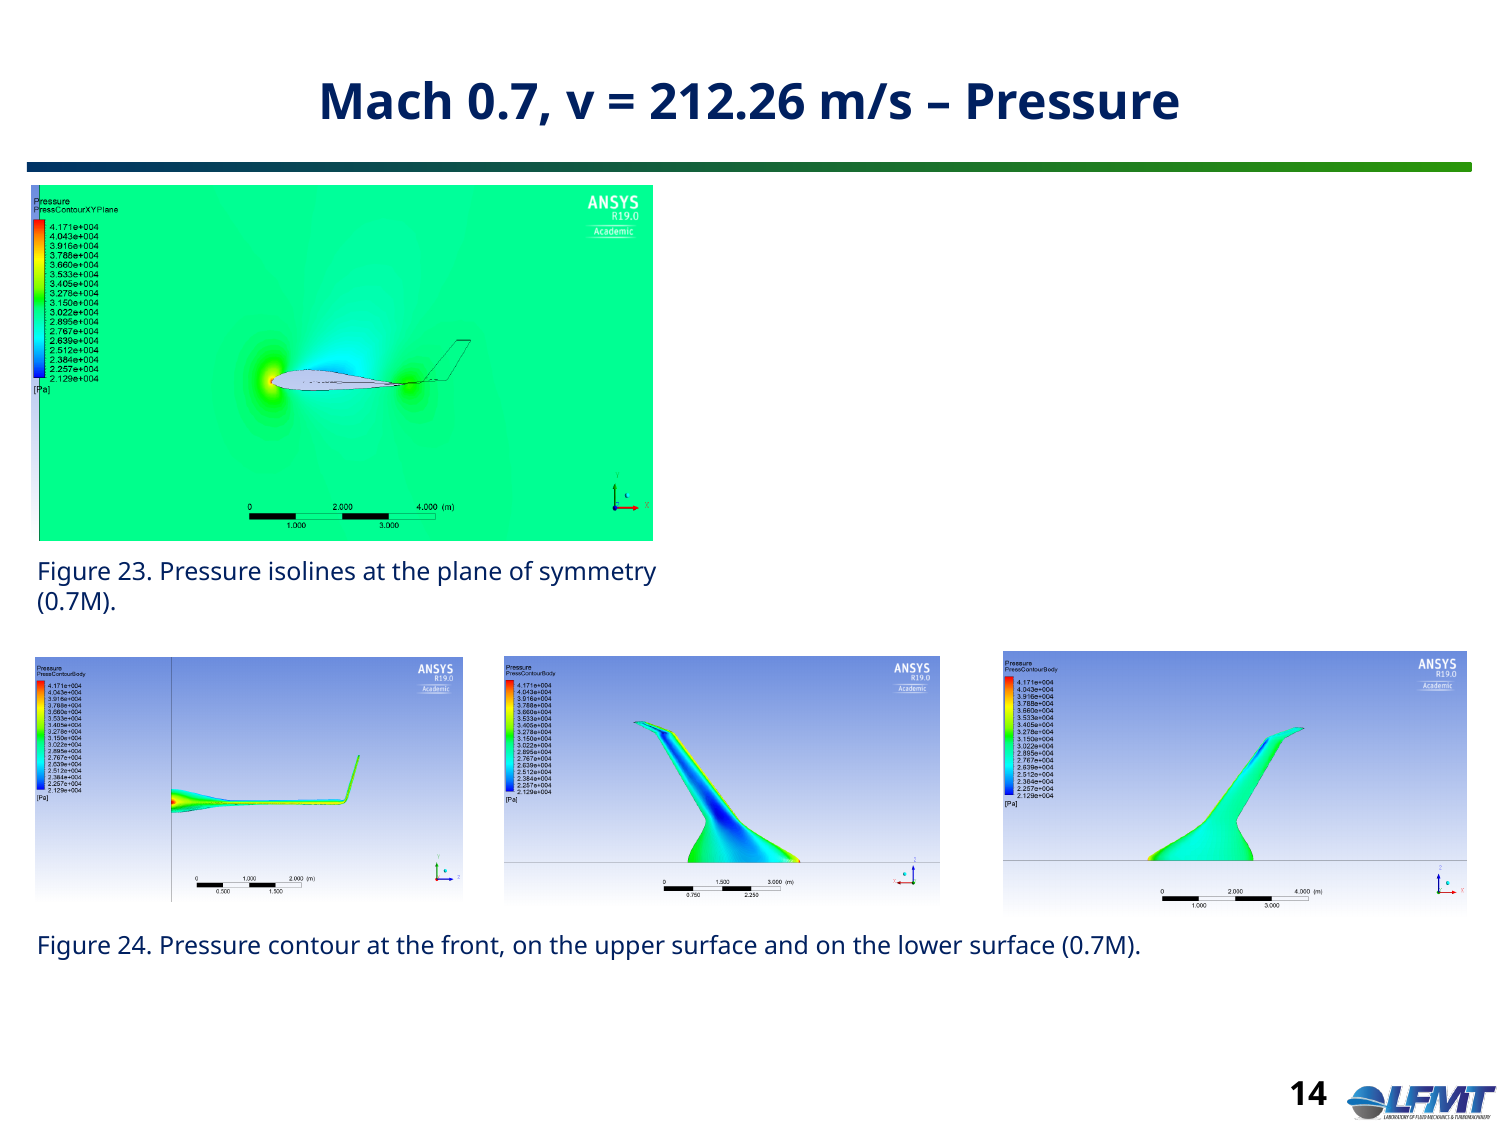

# Mach 0.7, v = 212.26 m/s – Pressure
Figure 23. Pressure isolines at the plane of symmetry (0.7M).
Figure 24. Pressure contour at the front, on the upper surface and on the lower surface (0.7M).